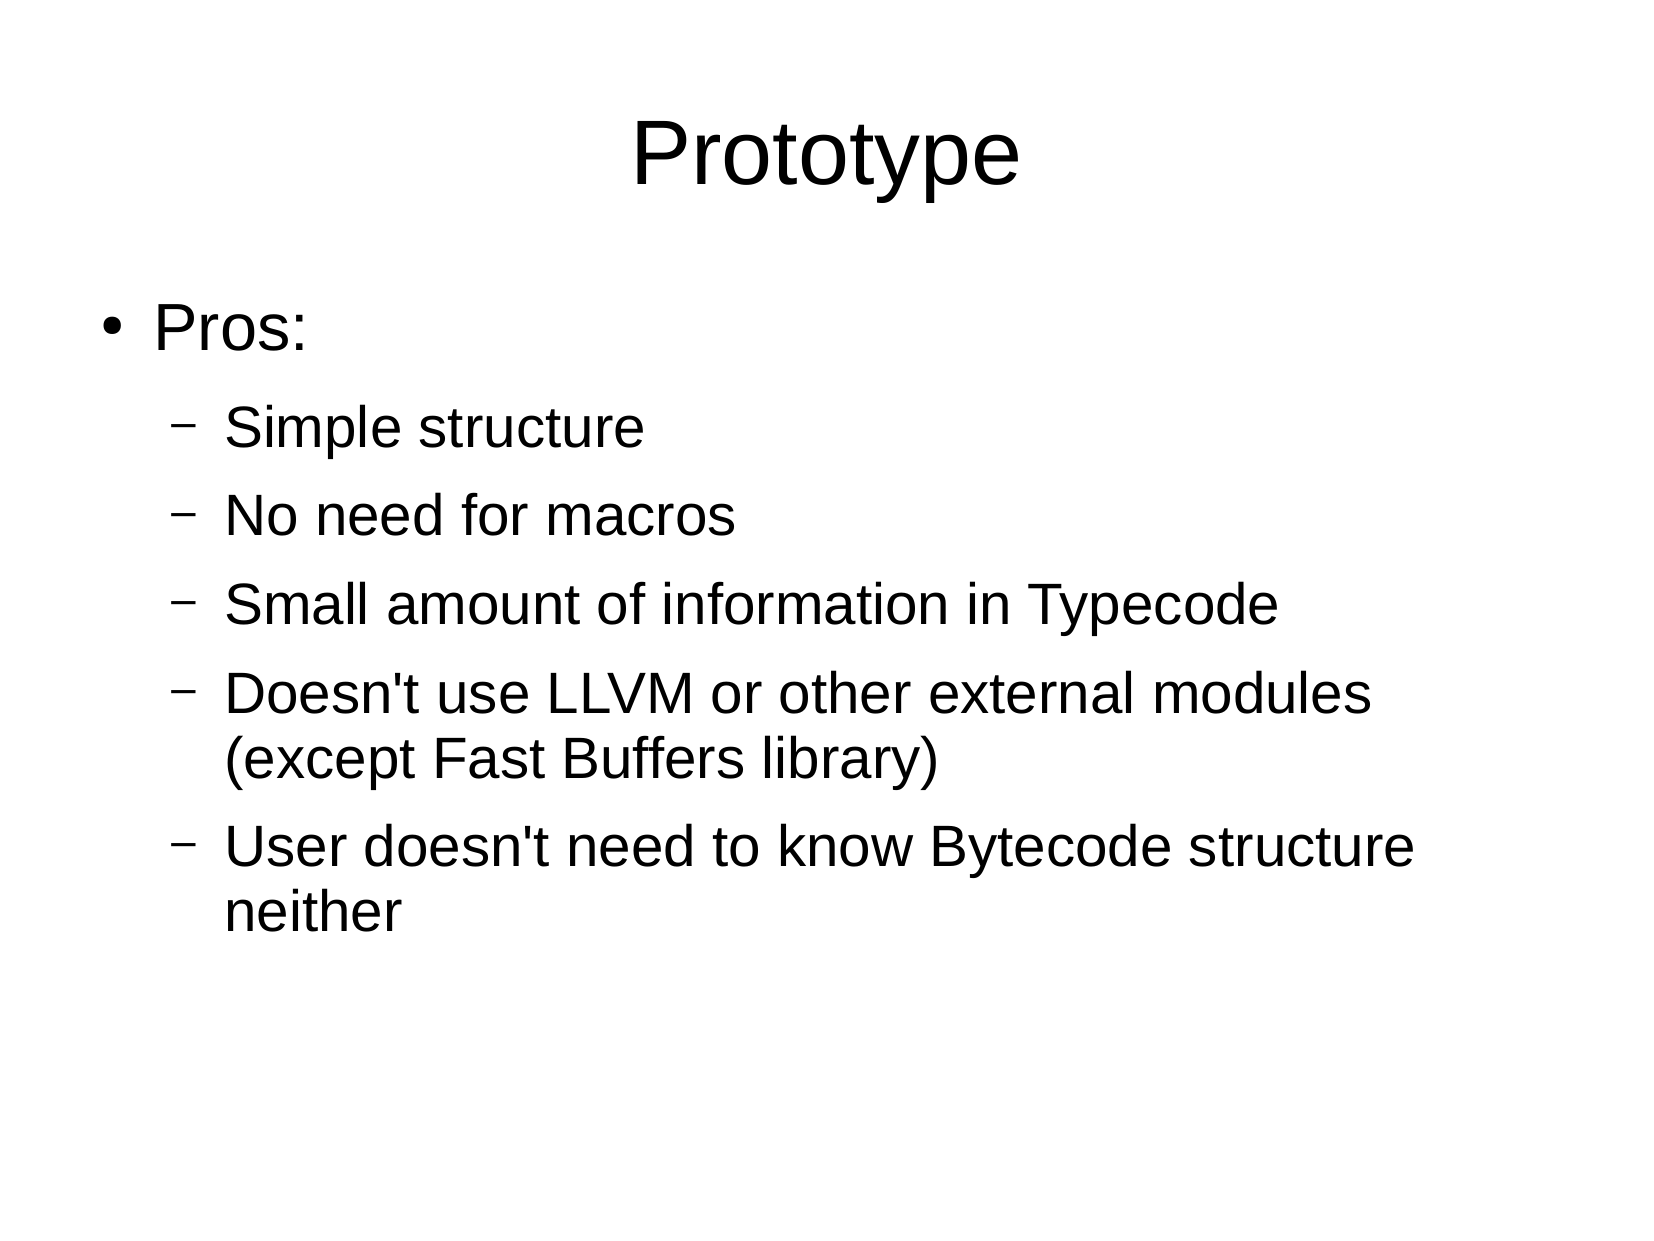

# Prototype
Pros:
Simple structure
No need for macros
Small amount of information in Typecode
Doesn't use LLVM or other external modules (except Fast Buffers library)
User doesn't need to know Bytecode structure neither